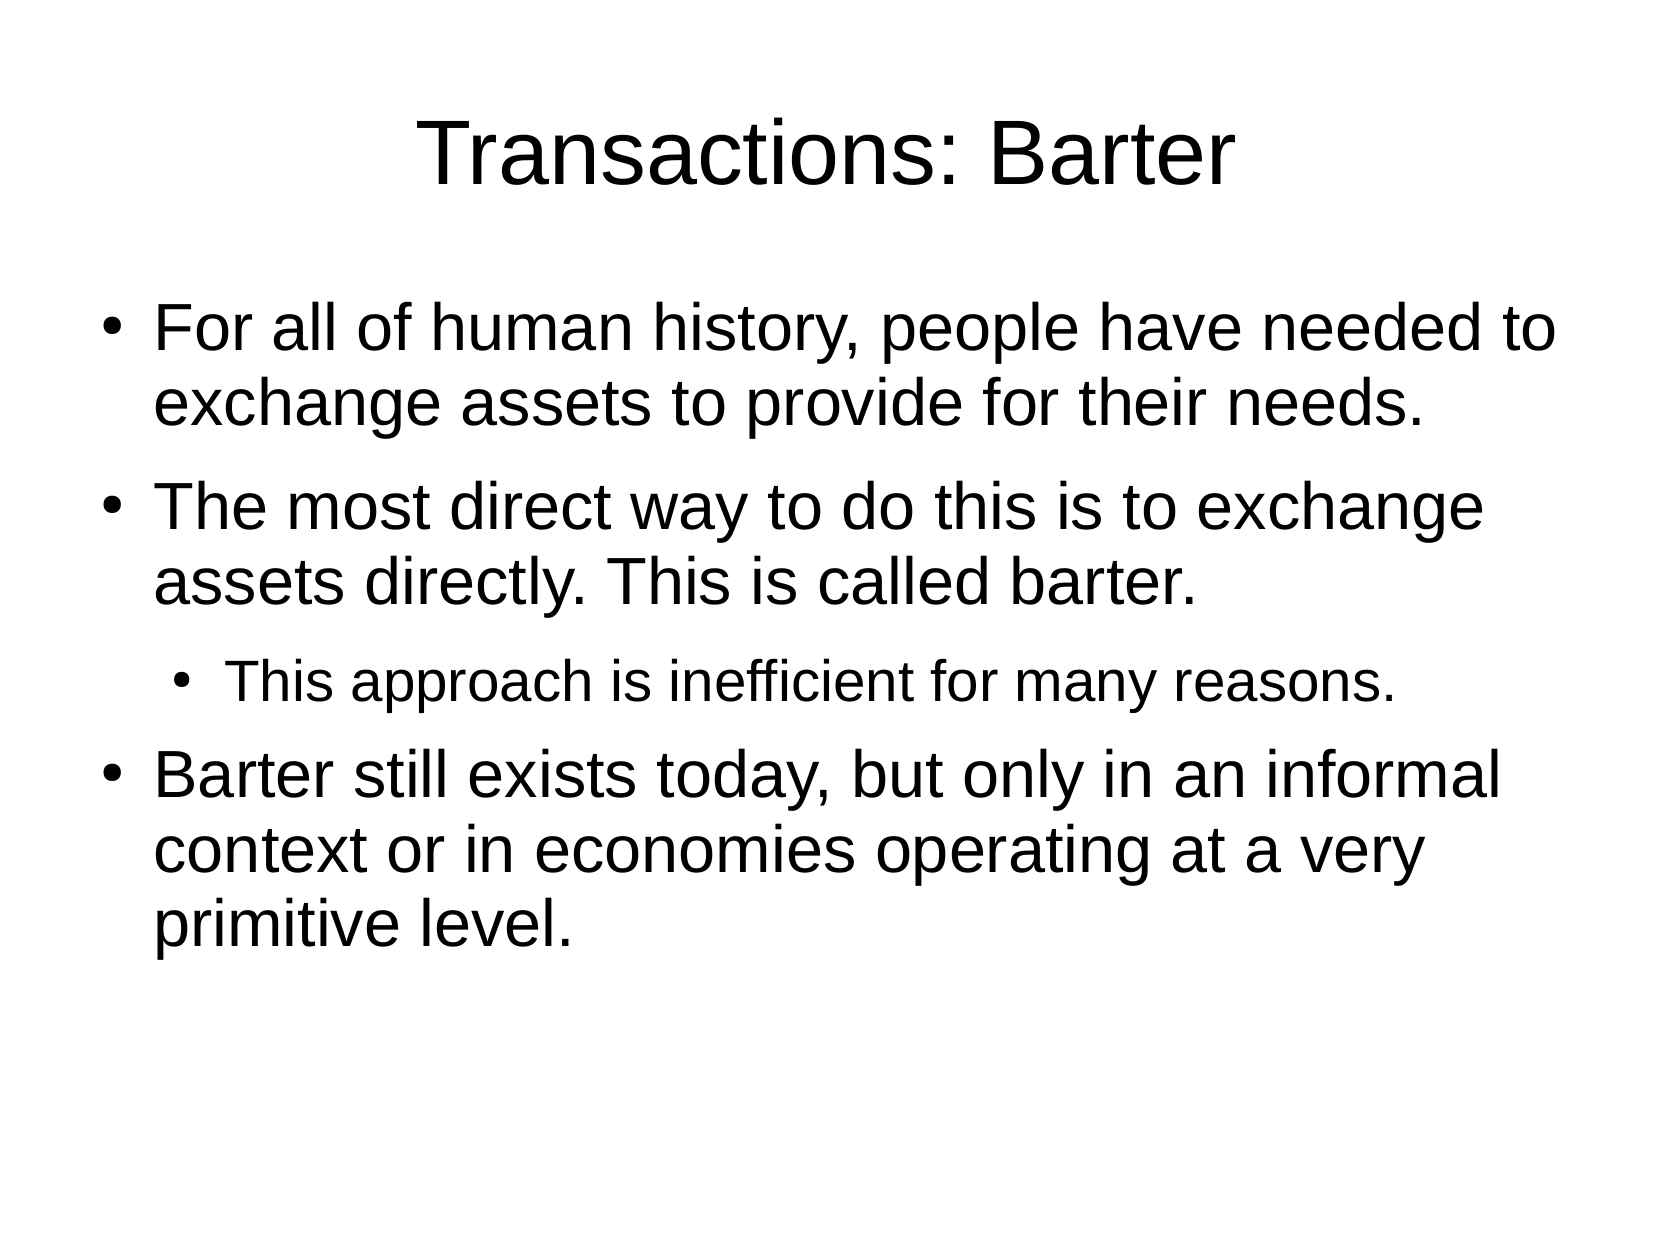

# Transactions: Barter
For all of human history, people have needed to exchange assets to provide for their needs.
The most direct way to do this is to exchange assets directly. This is called barter.
This approach is inefficient for many reasons.
Barter still exists today, but only in an informal context or in economies operating at a very primitive level.